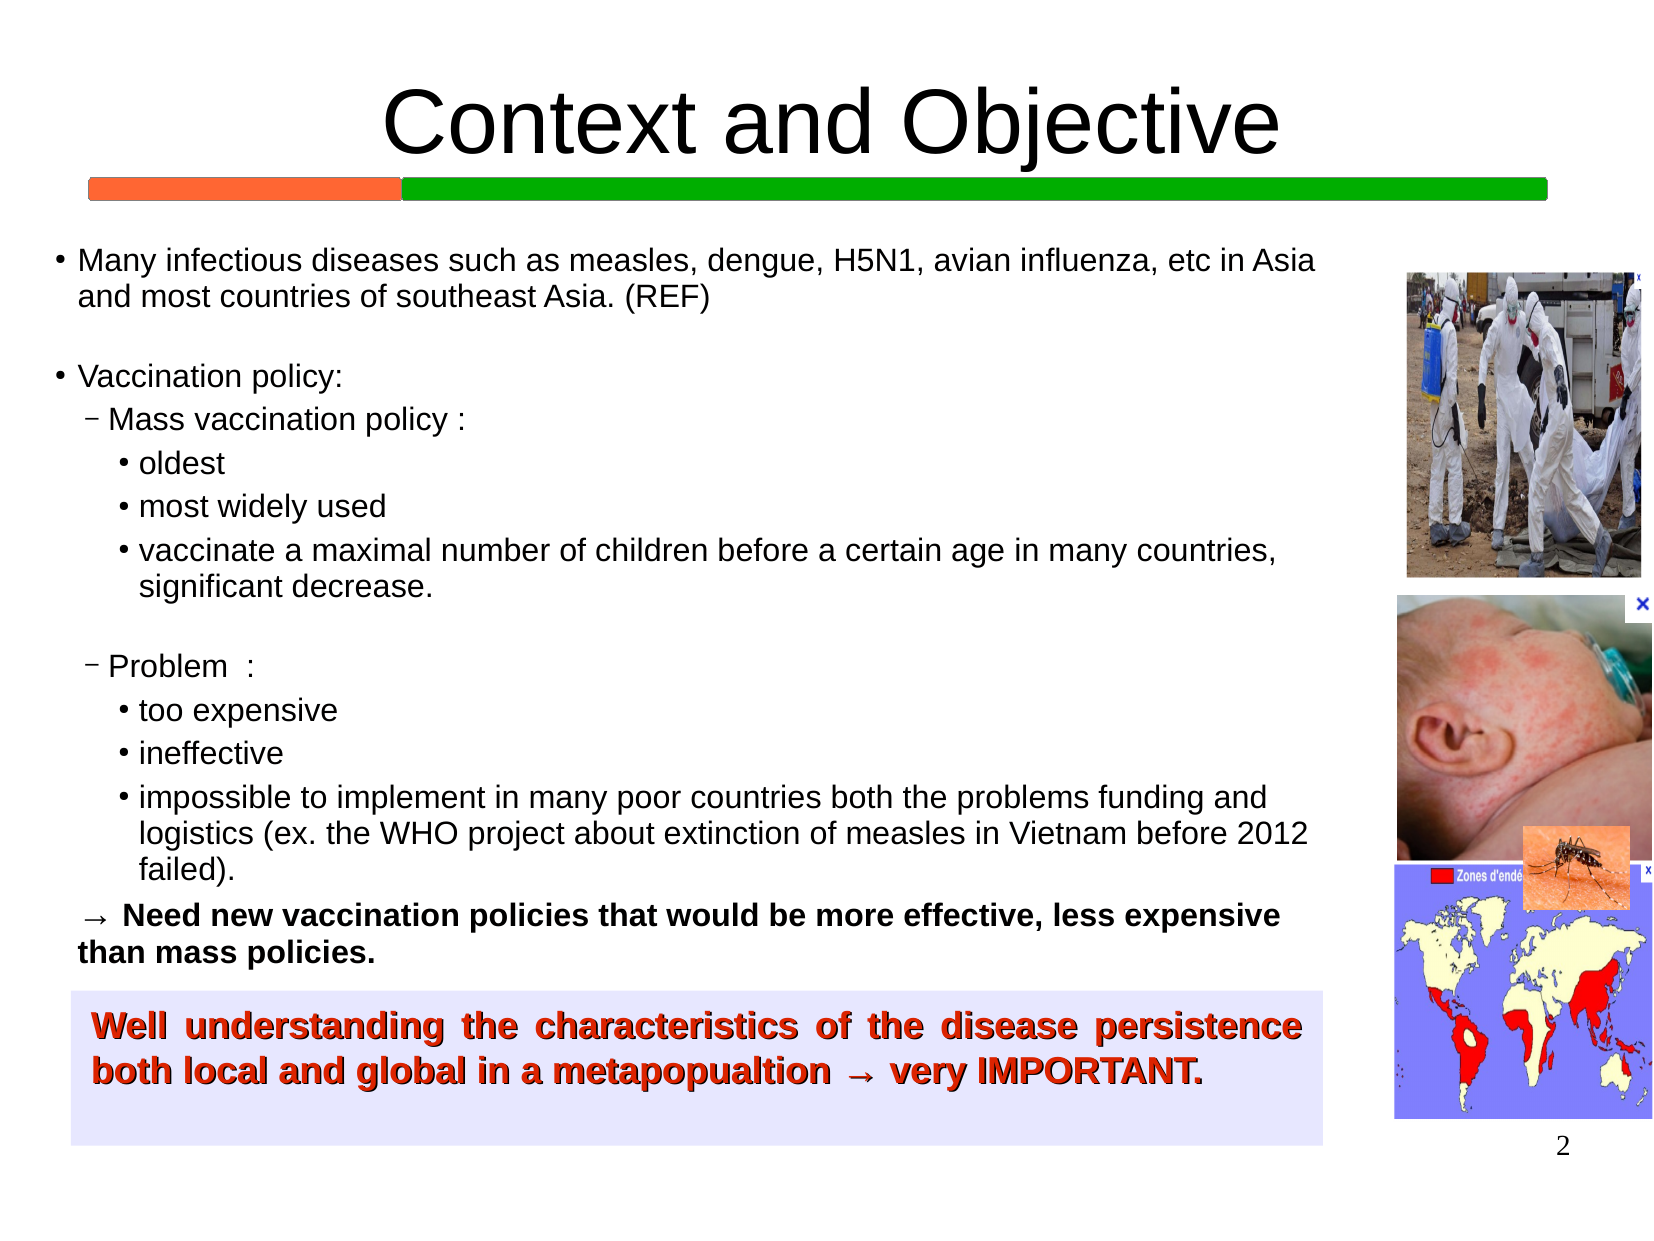

# Context and Objective
Many infectious diseases such as measles, dengue, H5N1, avian influenza, etc in Asia and most countries of southeast Asia. (REF)
Vaccination policy:
Mass vaccination policy :
oldest
most widely used
vaccinate a maximal number of children before a certain age in many countries, significant decrease.
Problem  :
too expensive
ineffective
impossible to implement in many poor countries both the problems funding and logistics (ex. the WHO project about extinction of measles in Vietnam before 2012 failed).
→ Need new vaccination policies that would be more effective, less expensive than mass policies.
Well understanding the characteristics of the disease persistence both local and global in a metapopualtion → very IMPORTANT.
2